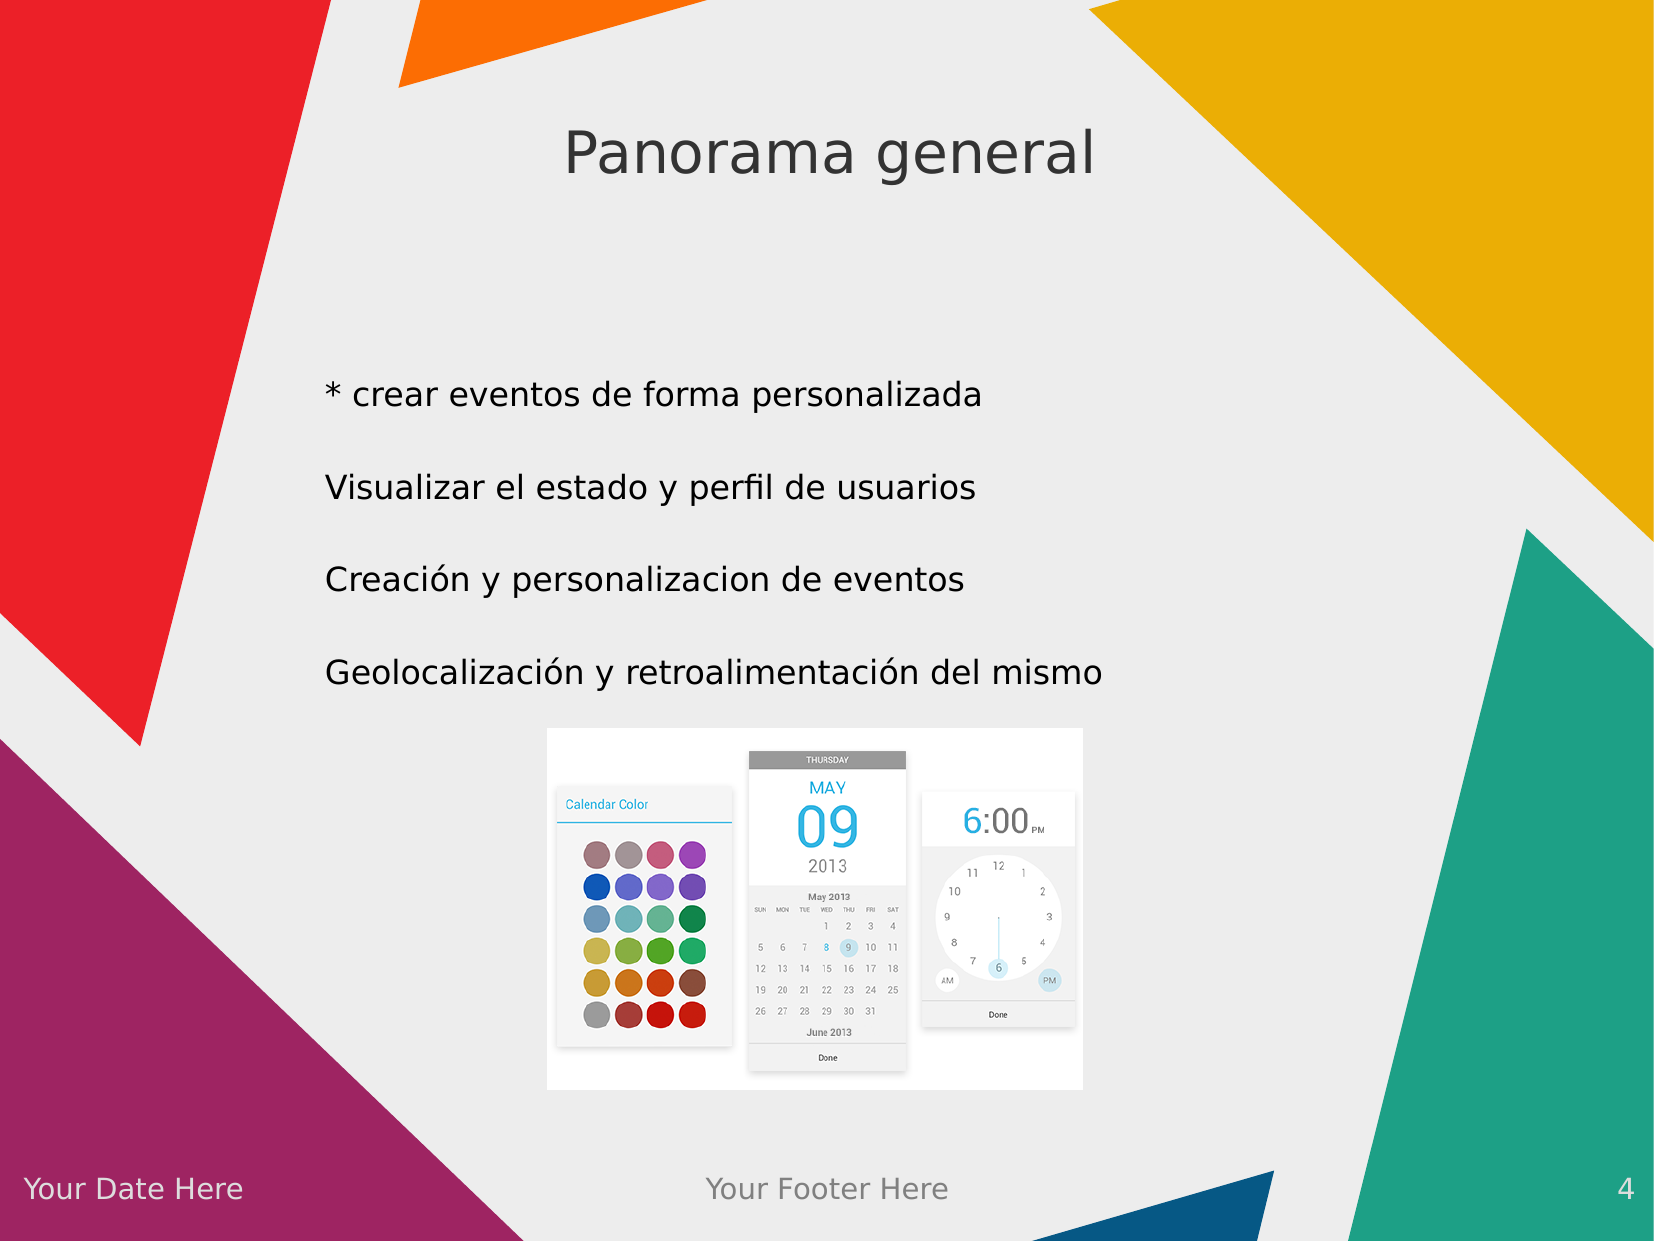

# Panorama general
* crear eventos de forma personalizada
Visualizar el estado y perfil de usuarios
Creación y personalizacion de eventos
Geolocalización y retroalimentación del mismo
Your Date Here
Your Footer Here
4